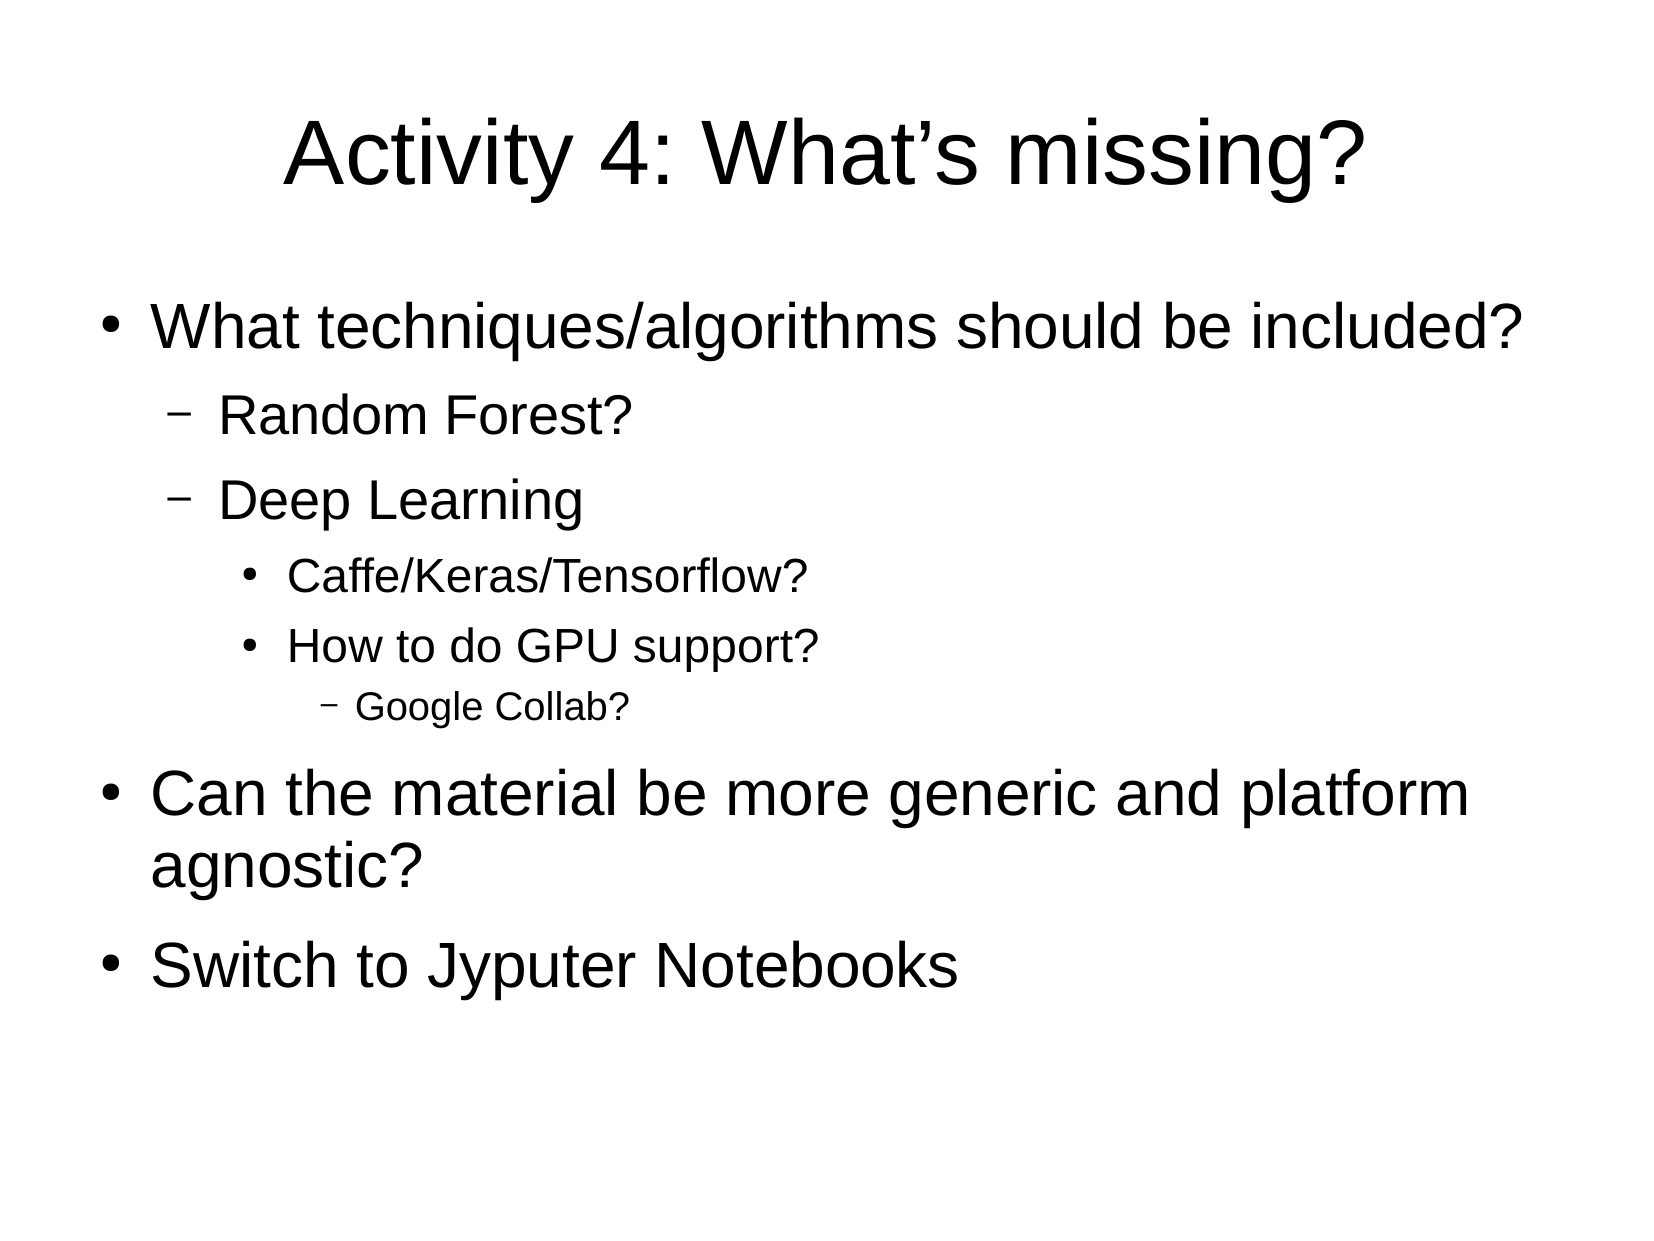

# Activity 4: What’s missing?
What techniques/algorithms should be included?
Random Forest?
Deep Learning
Caffe/Keras/Tensorflow?
How to do GPU support?
Google Collab?
Can the material be more generic and platform agnostic?
Switch to Jyputer Notebooks